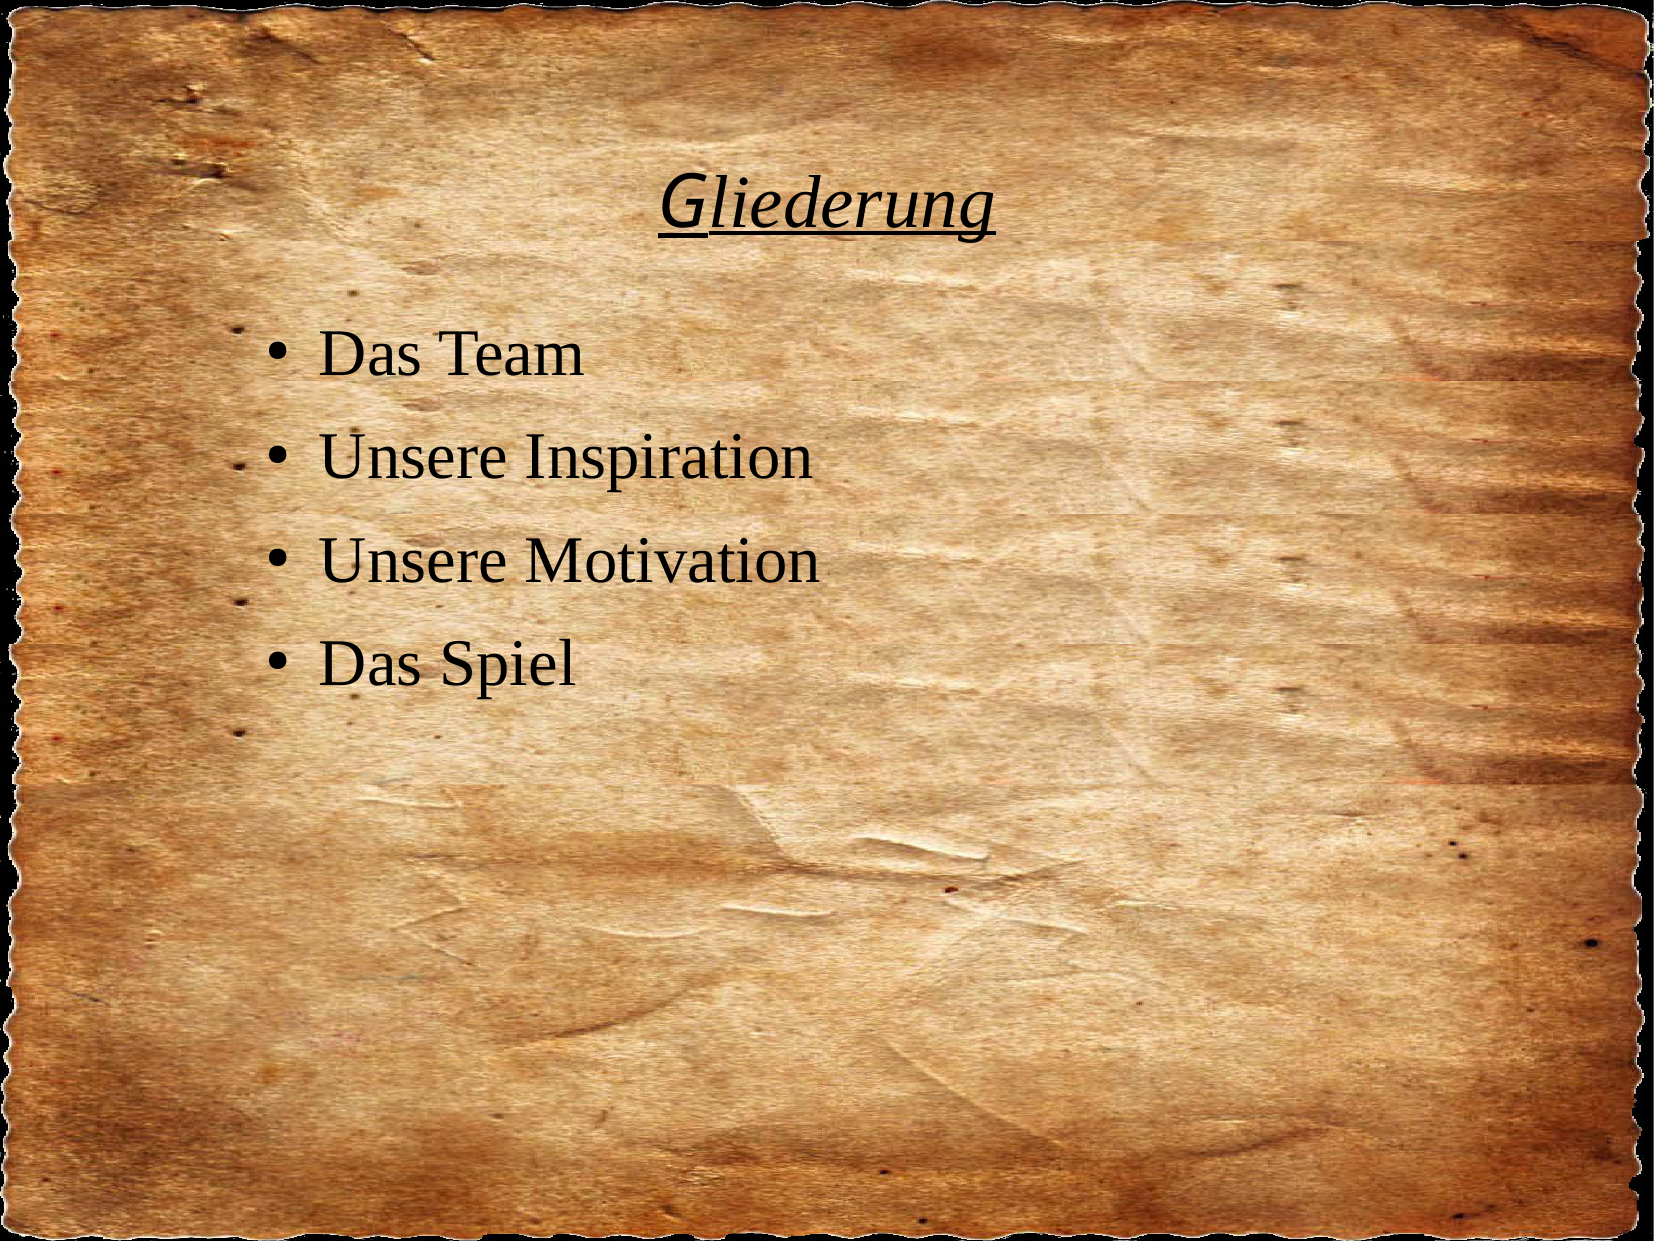

# Gliederung
Das Team
Unsere Inspiration
Unsere Motivation
Das Spiel